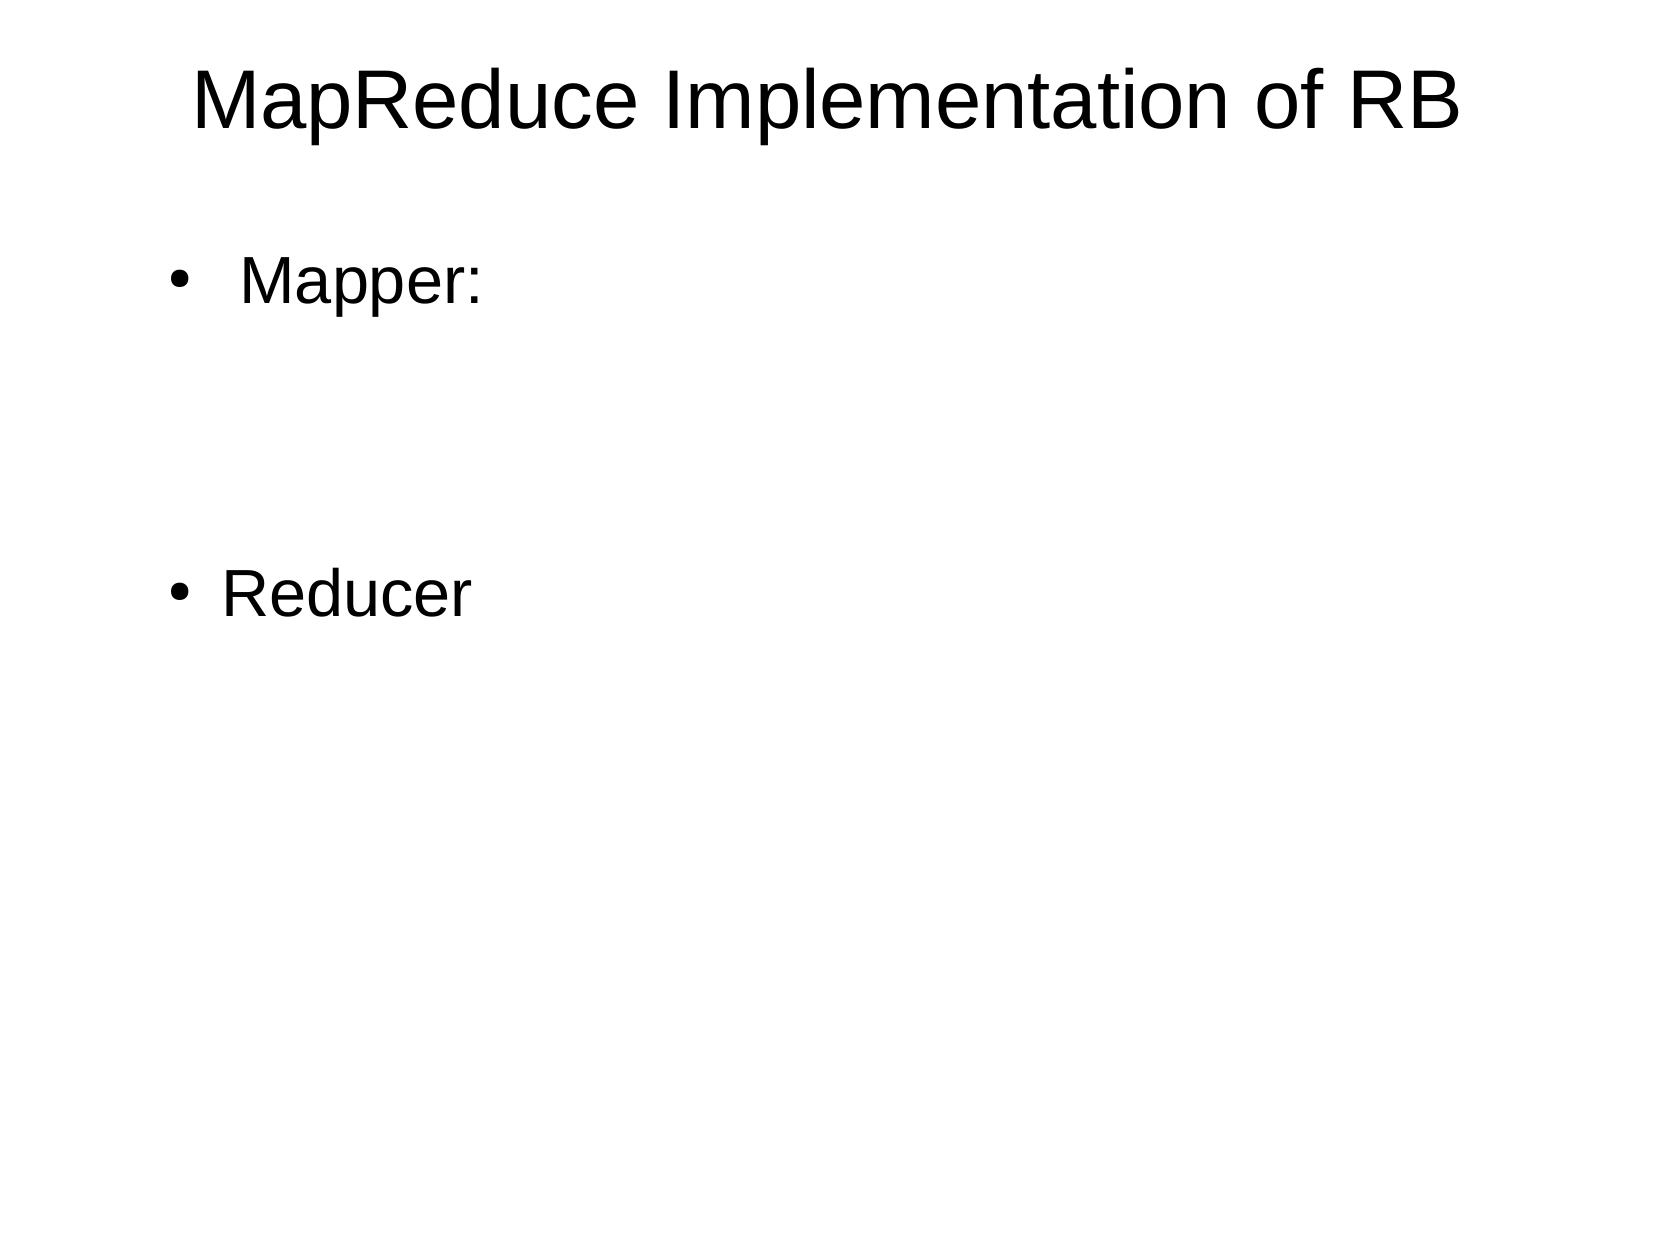

# MapReduce Implementation of RB
 Mapper:
Reducer